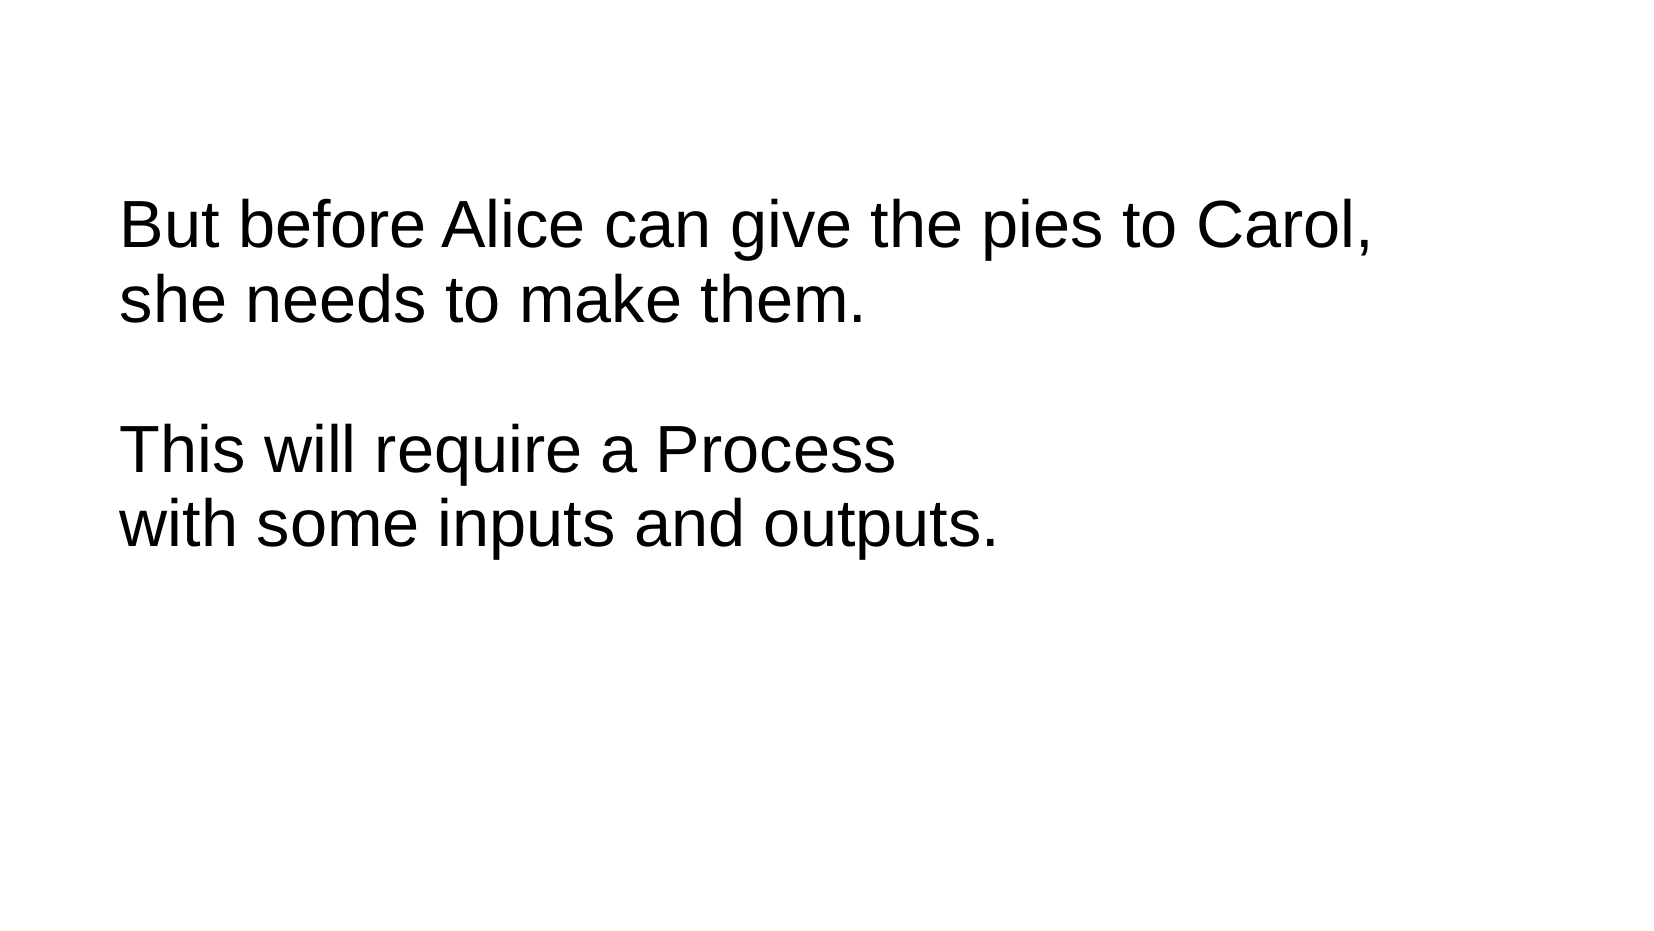

But before Alice can give the pies to Carol,
she needs to make them.
This will require a Process
with some inputs and outputs.